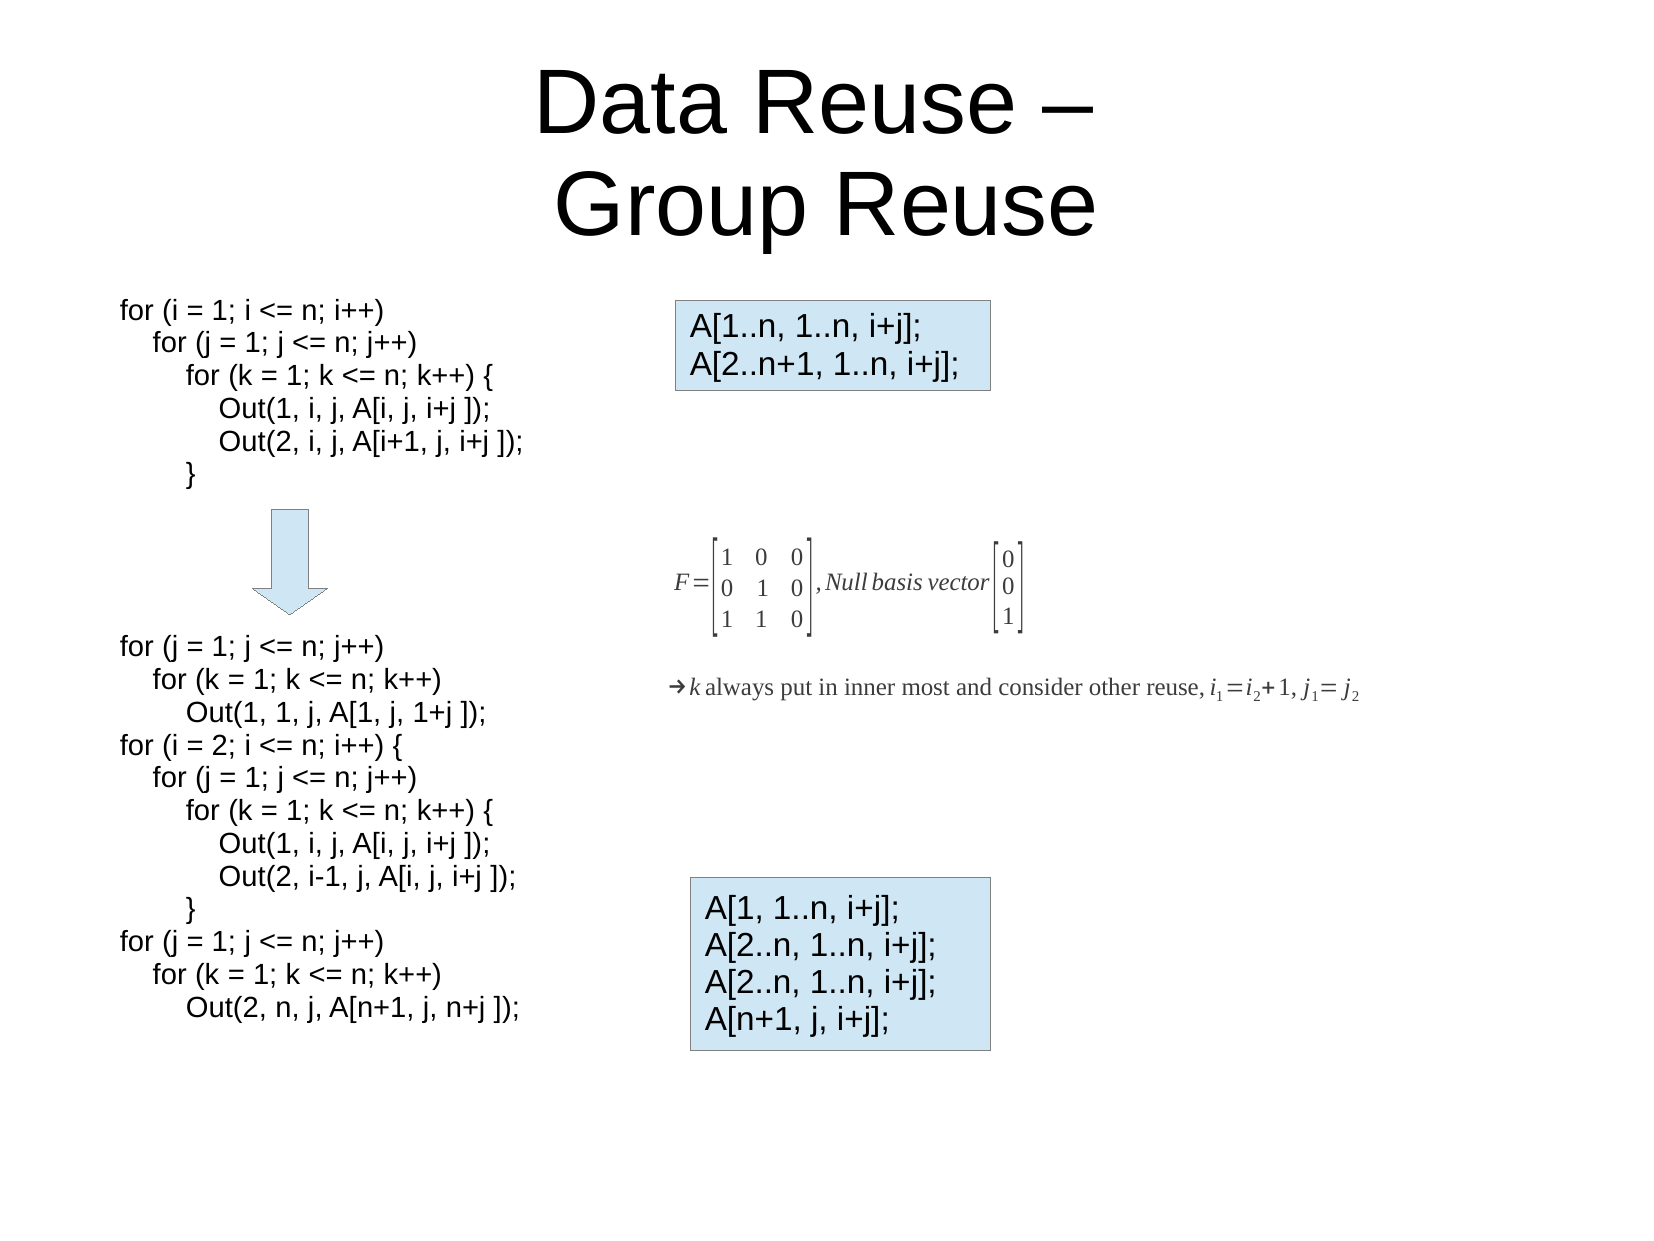

# Data Reuse – Group Reuse
for (i = 1; i <= n; i++)
 for (j = 1; j <= n; j++)
 for (k = 1; k <= n; k++) {
 Out(1, i, j, A[i, j, i+j ]);
 Out(2, i, j, A[i+1, j, i+j ]);
 }
A[1..n, 1..n, i+j];
A[2..n+1, 1..n, i+j];
for (j = 1; j <= n; j++)
 for (k = 1; k <= n; k++)
 Out(1, 1, j, A[1, j, 1+j ]);
for (i = 2; i <= n; i++) {
 for (j = 1; j <= n; j++)
 for (k = 1; k <= n; k++) {
 Out(1, i, j, A[i, j, i+j ]);
 Out(2, i-1, j, A[i, j, i+j ]);
 }
for (j = 1; j <= n; j++)
 for (k = 1; k <= n; k++)
 Out(2, n, j, A[n+1, j, n+j ]);
A[1, 1..n, i+j];
A[2..n, 1..n, i+j];
A[2..n, 1..n, i+j];
A[n+1, j, i+j];